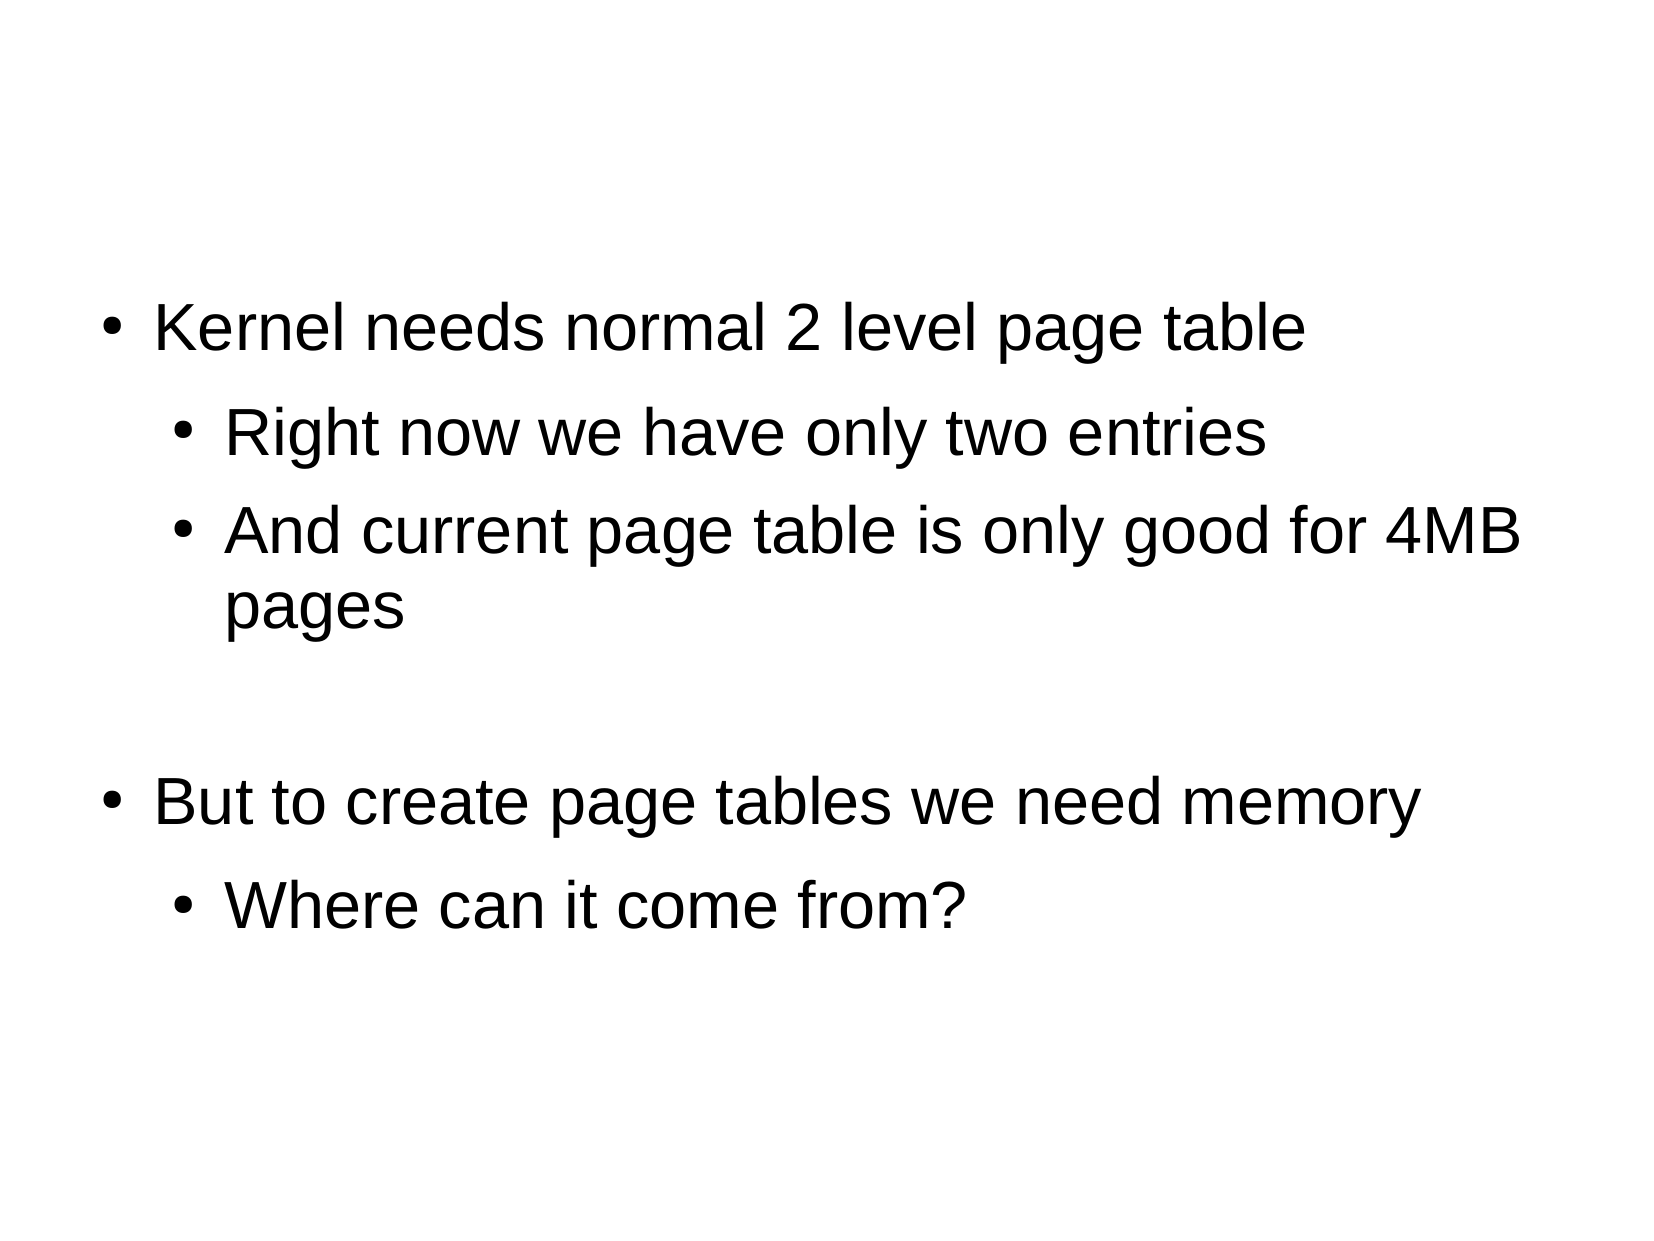

#
Kernel needs normal 2 level page table
Right now we have only two entries
And current page table is only good for 4MB pages
But to create page tables we need memory
Where can it come from?